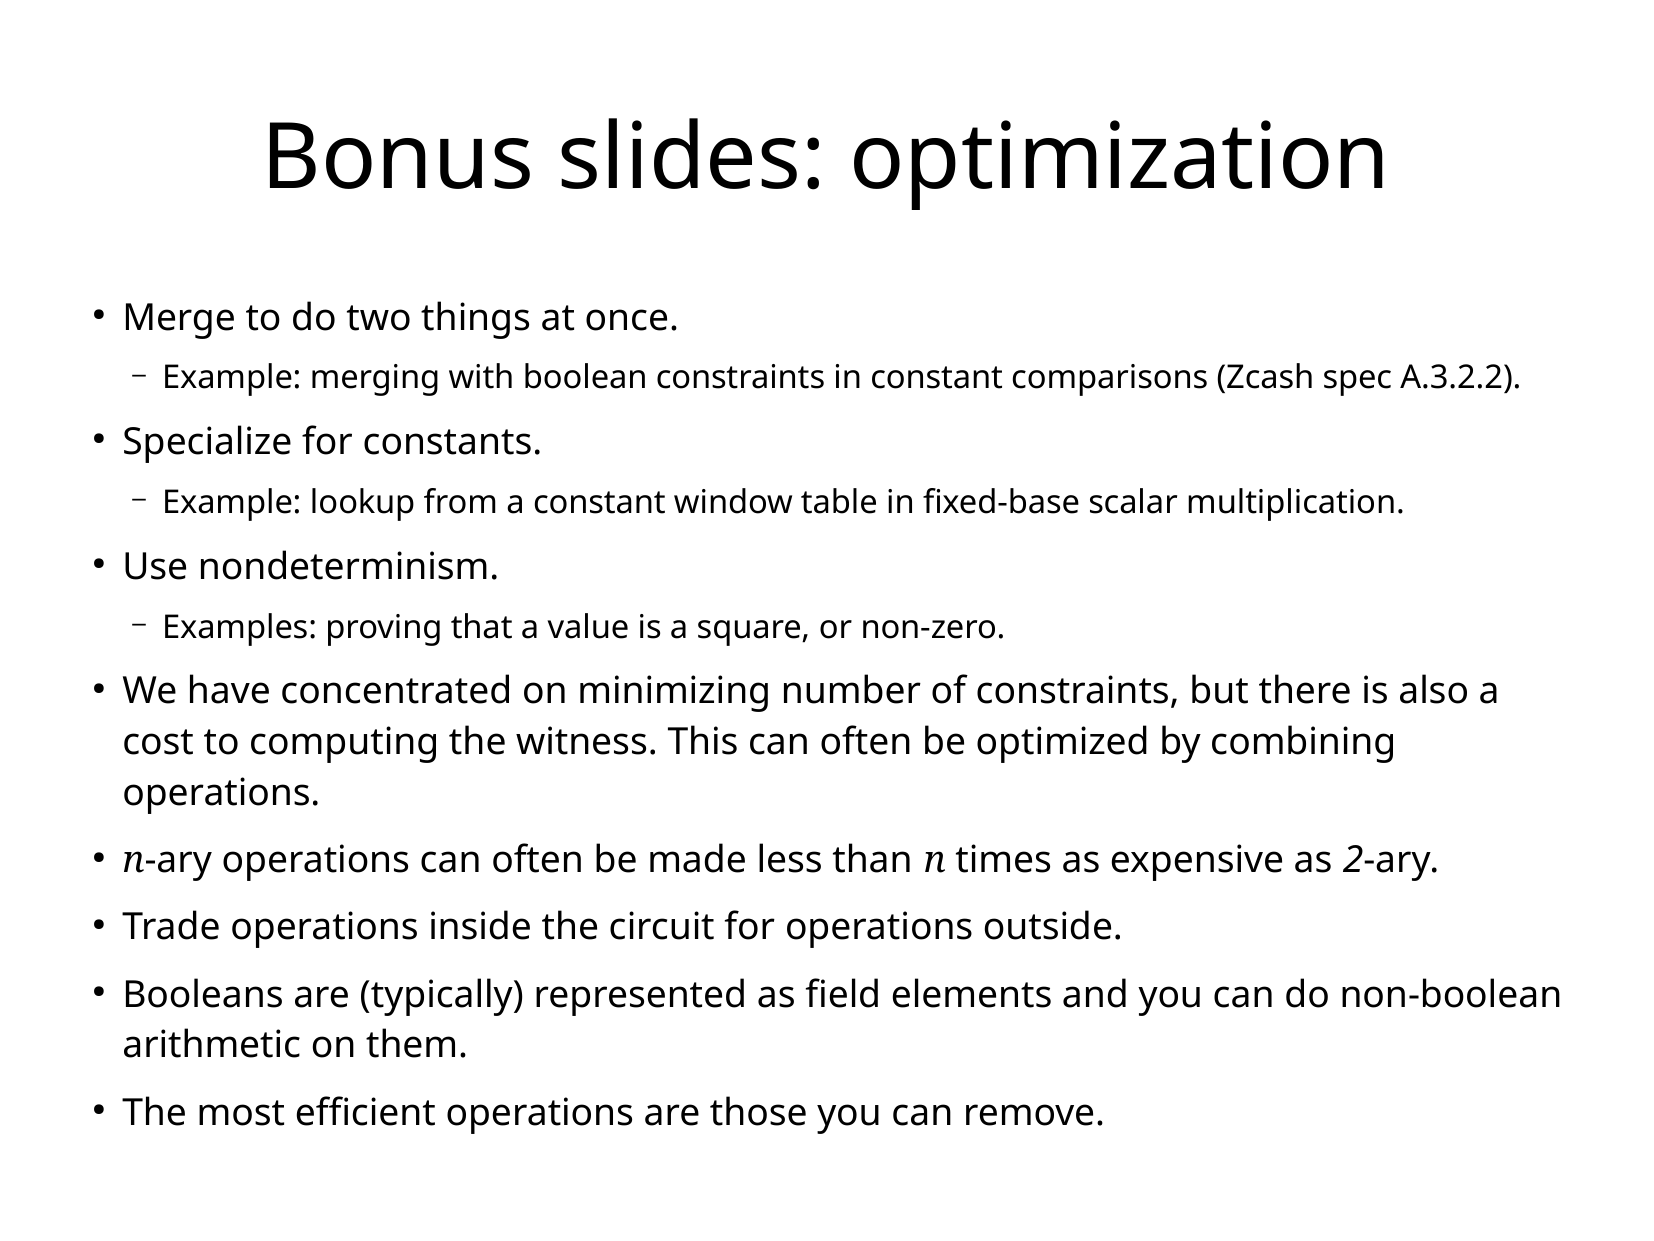

# Bonus slides: optimization
Merge to do two things at once.
Example: merging with boolean constraints in constant comparisons (Zcash spec A.3.2.2).
Specialize for constants.
Example: lookup from a constant window table in fixed-base scalar multiplication.
Use nondeterminism.
Examples: proving that a value is a square, or non-zero.
We have concentrated on minimizing number of constraints, but there is also a cost to computing the witness. This can often be optimized by combining operations.
n-ary operations can often be made less than n times as expensive as 2-ary.
Trade operations inside the circuit for operations outside.
Booleans are (typically) represented as field elements and you can do non-boolean arithmetic on them.
The most efficient operations are those you can remove.